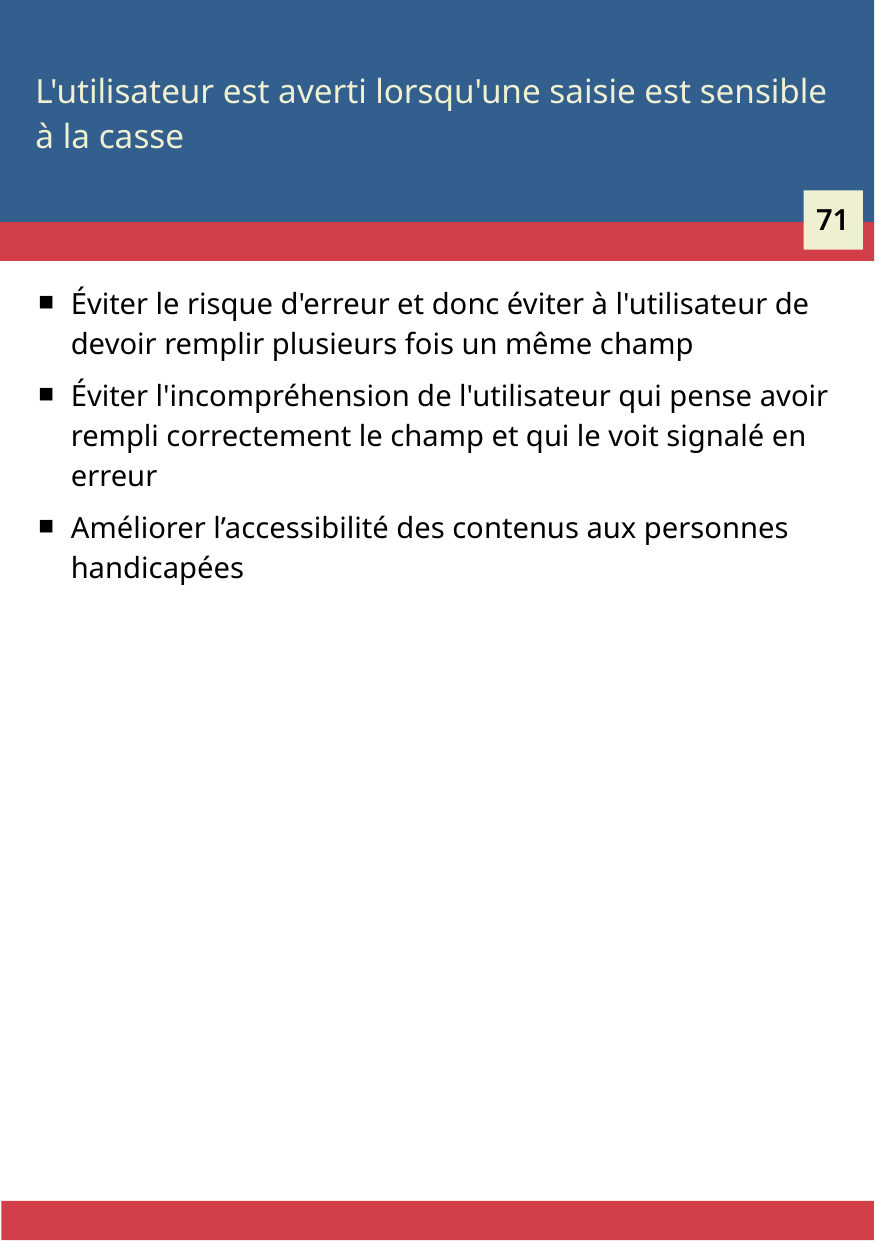

# L'utilisateur est averti lorsqu'une saisie est sensible à la casse
71
Éviter le risque d'erreur et donc éviter à l'utilisateur de devoir remplir plusieurs fois un même champ
Éviter l'incompréhension de l'utilisateur qui pense avoir rempli correctement le champ et qui le voit signalé en erreur
Améliorer l’accessibilité des contenus aux personnes handicapées